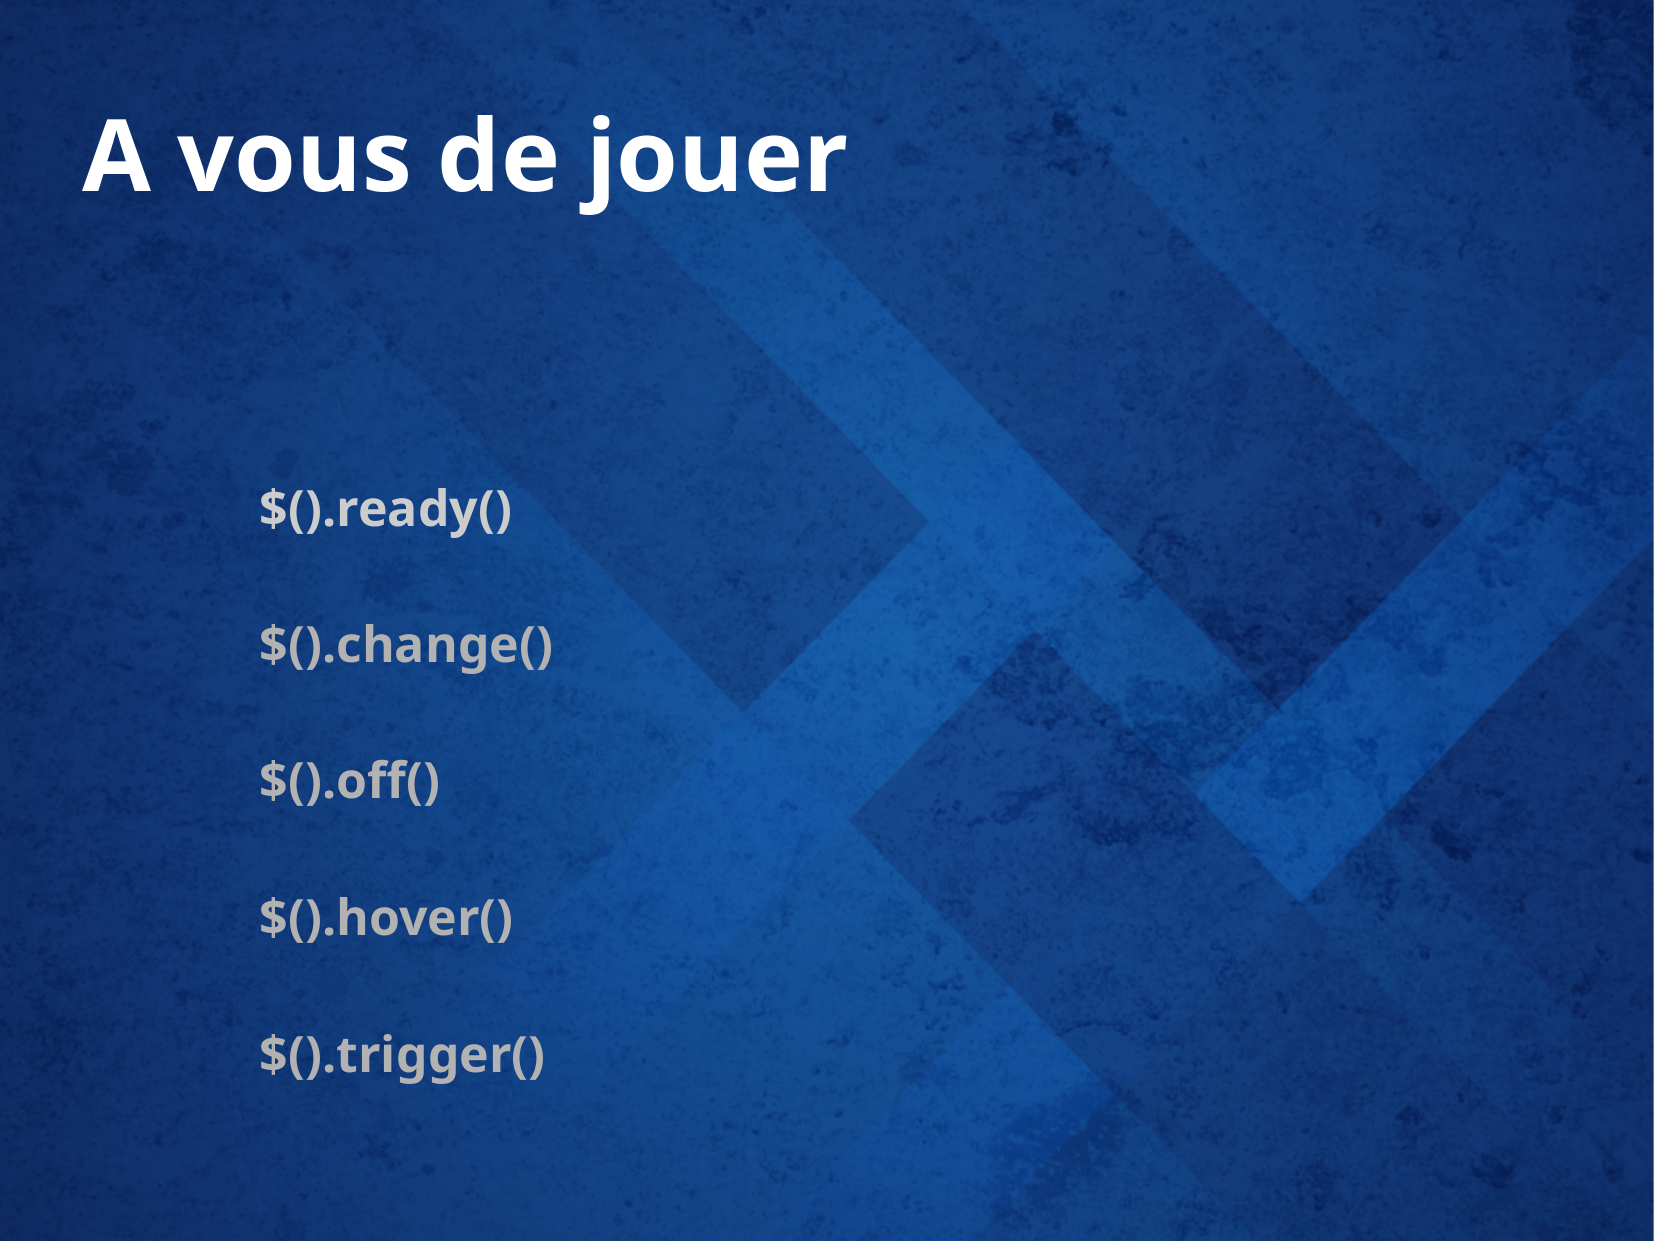

# A vous de jouer
$().ready()
$().change()
$().off()
$().hover()
$().trigger()